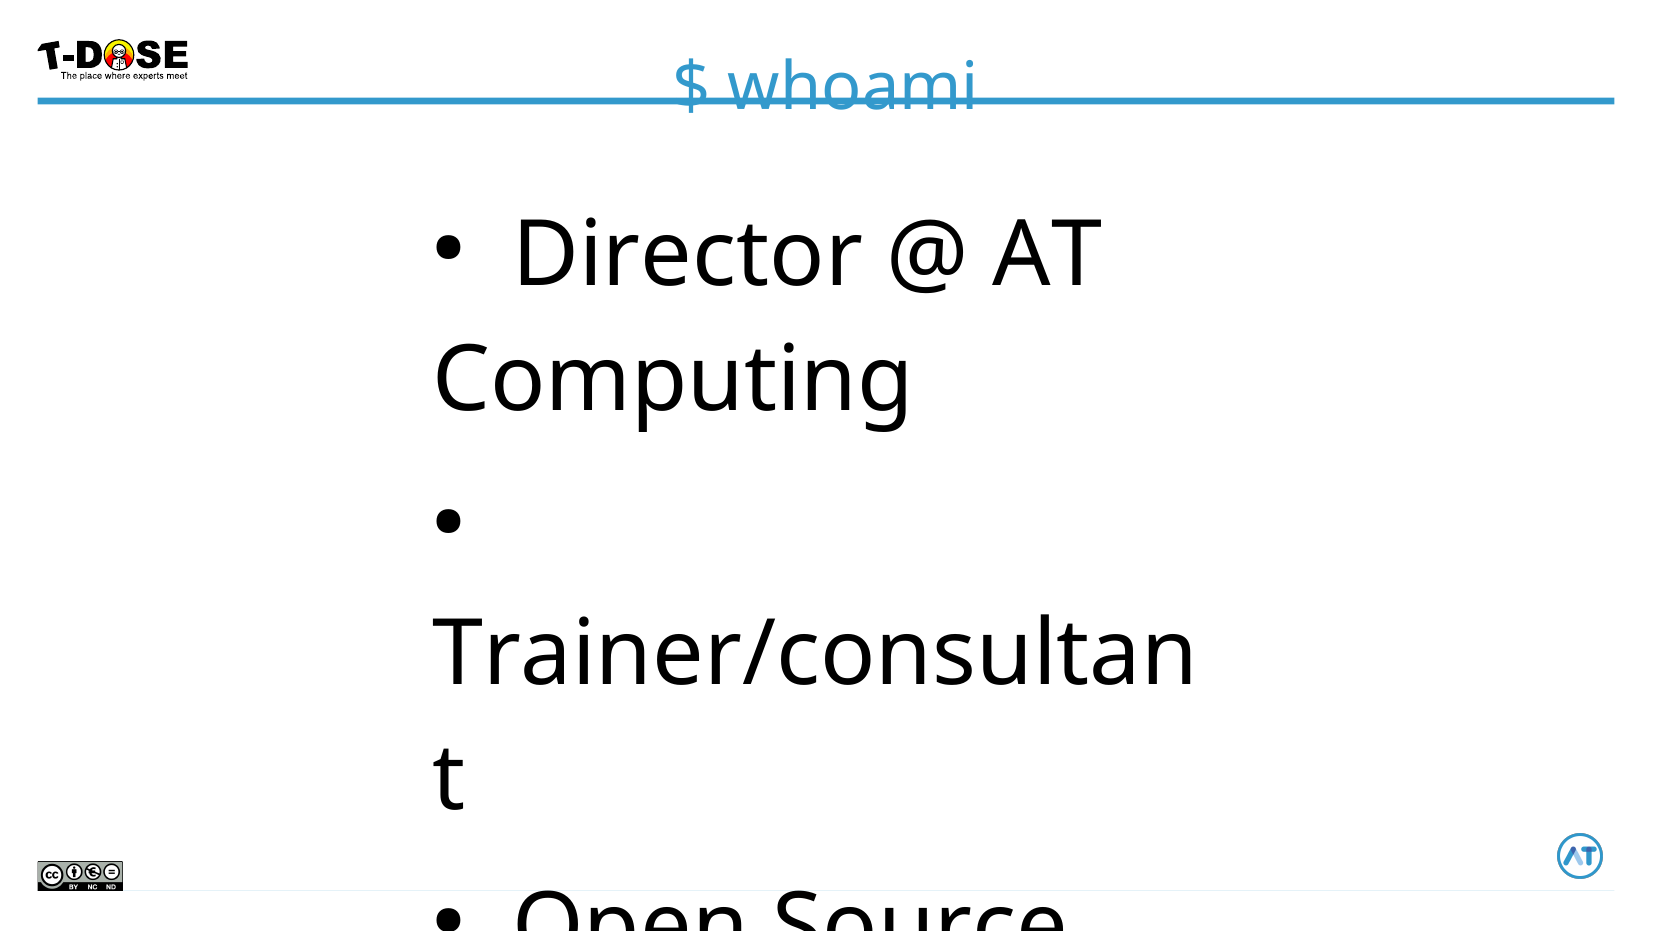

$ whoami
 Director @ AT Computing
 Trainer/consultant
 Open Source Enthusiast
 10+ years in IT
 Amateur Bash-scripter